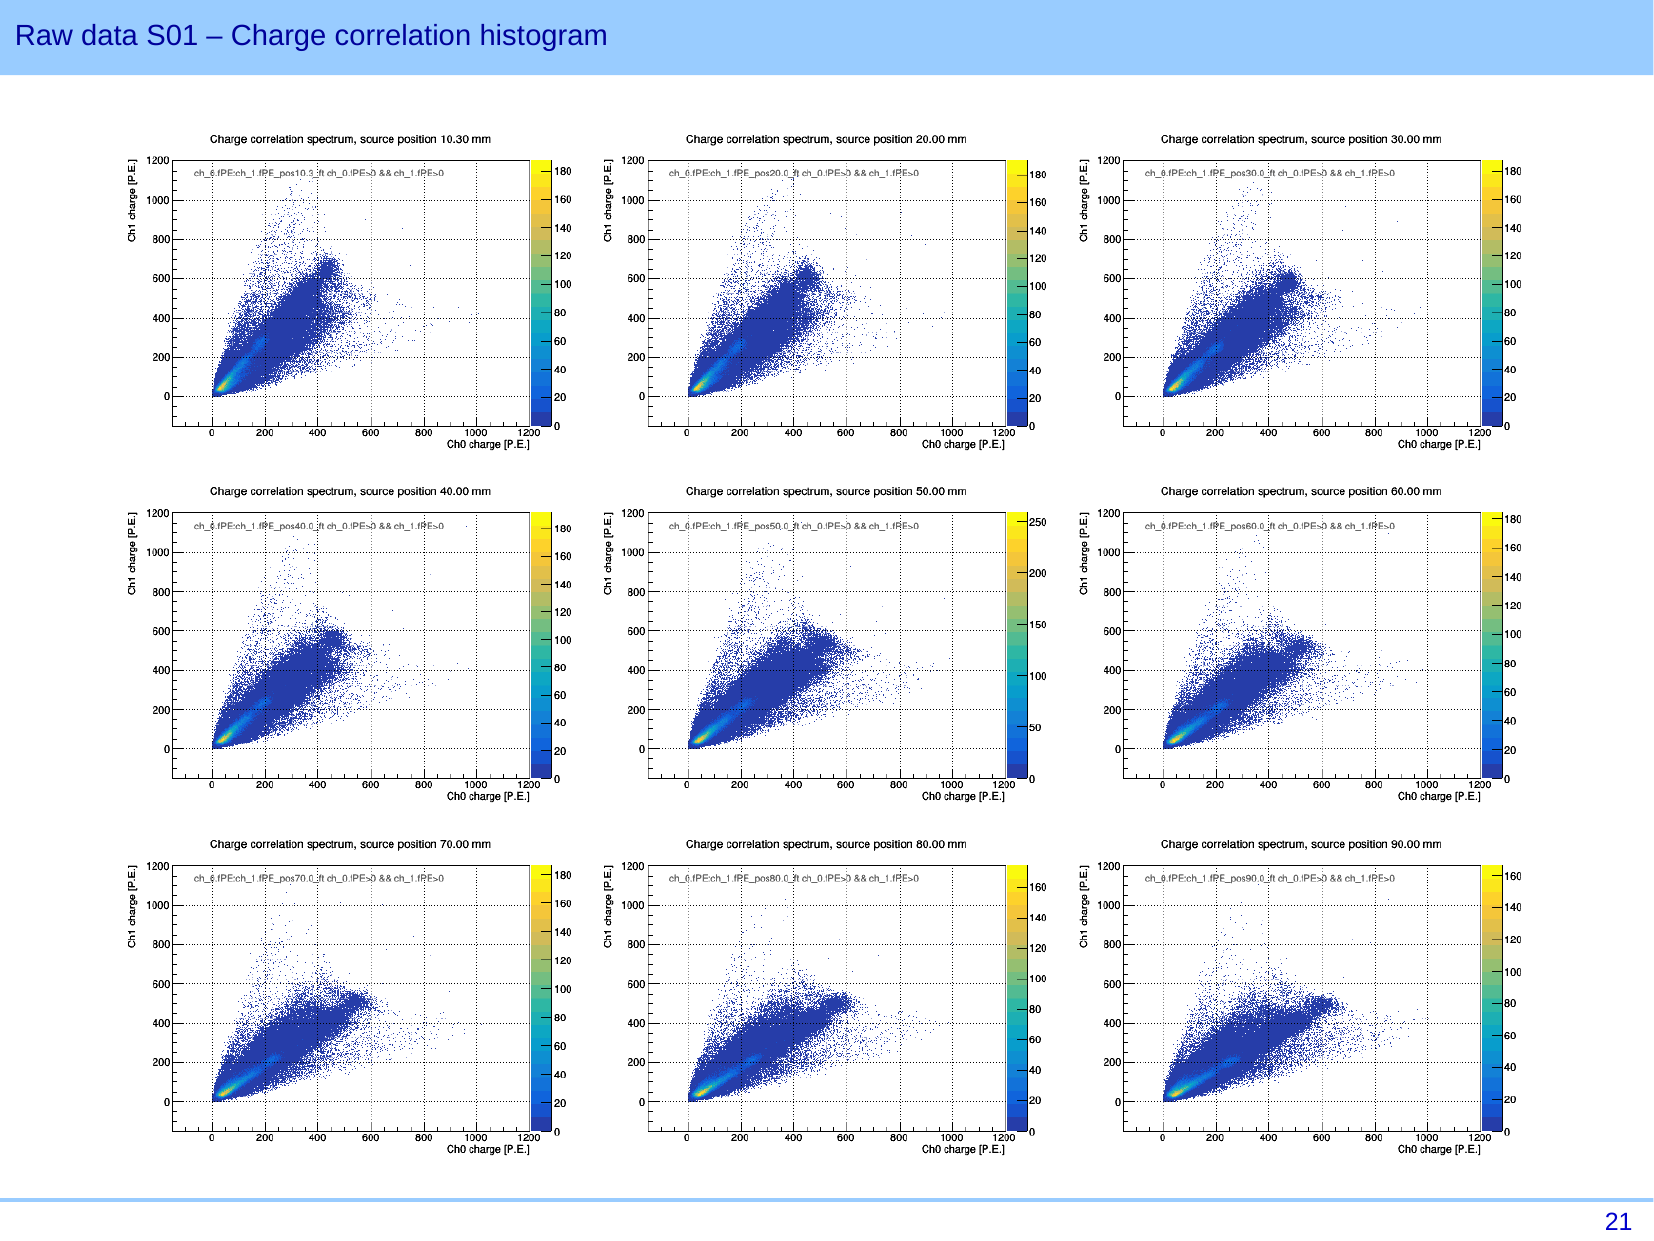

Raw data S01 – Charge correlation histogram